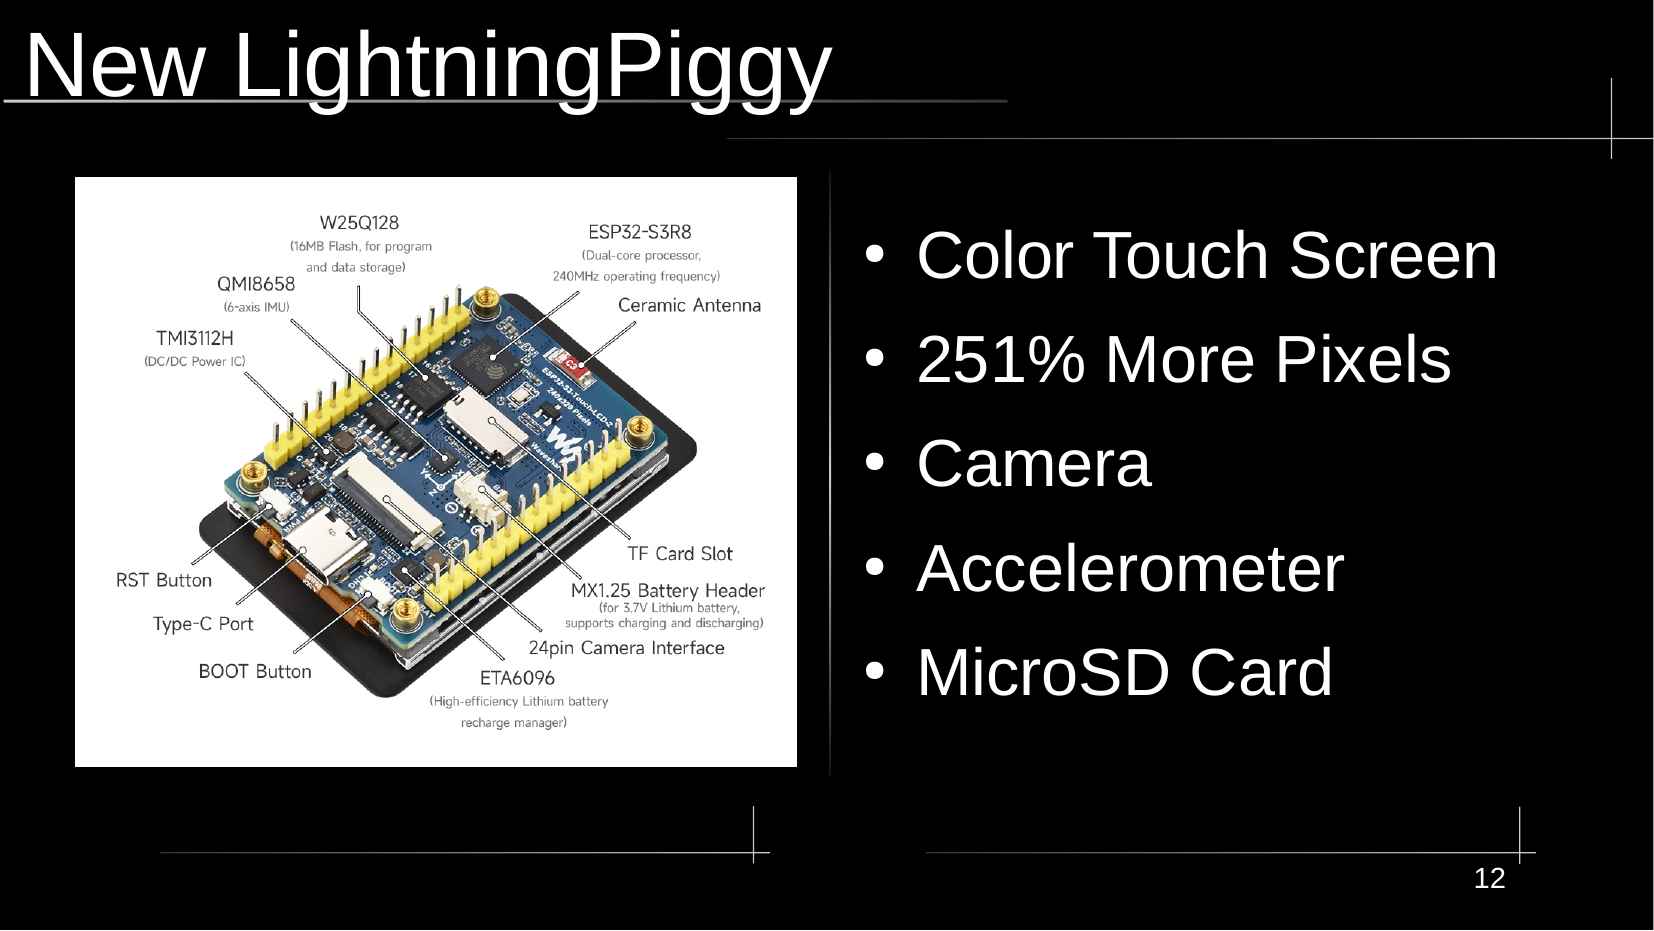

# New LightningPiggy
Color Touch Screen
251% More Pixels
Camera
Accelerometer
MicroSD Card
12